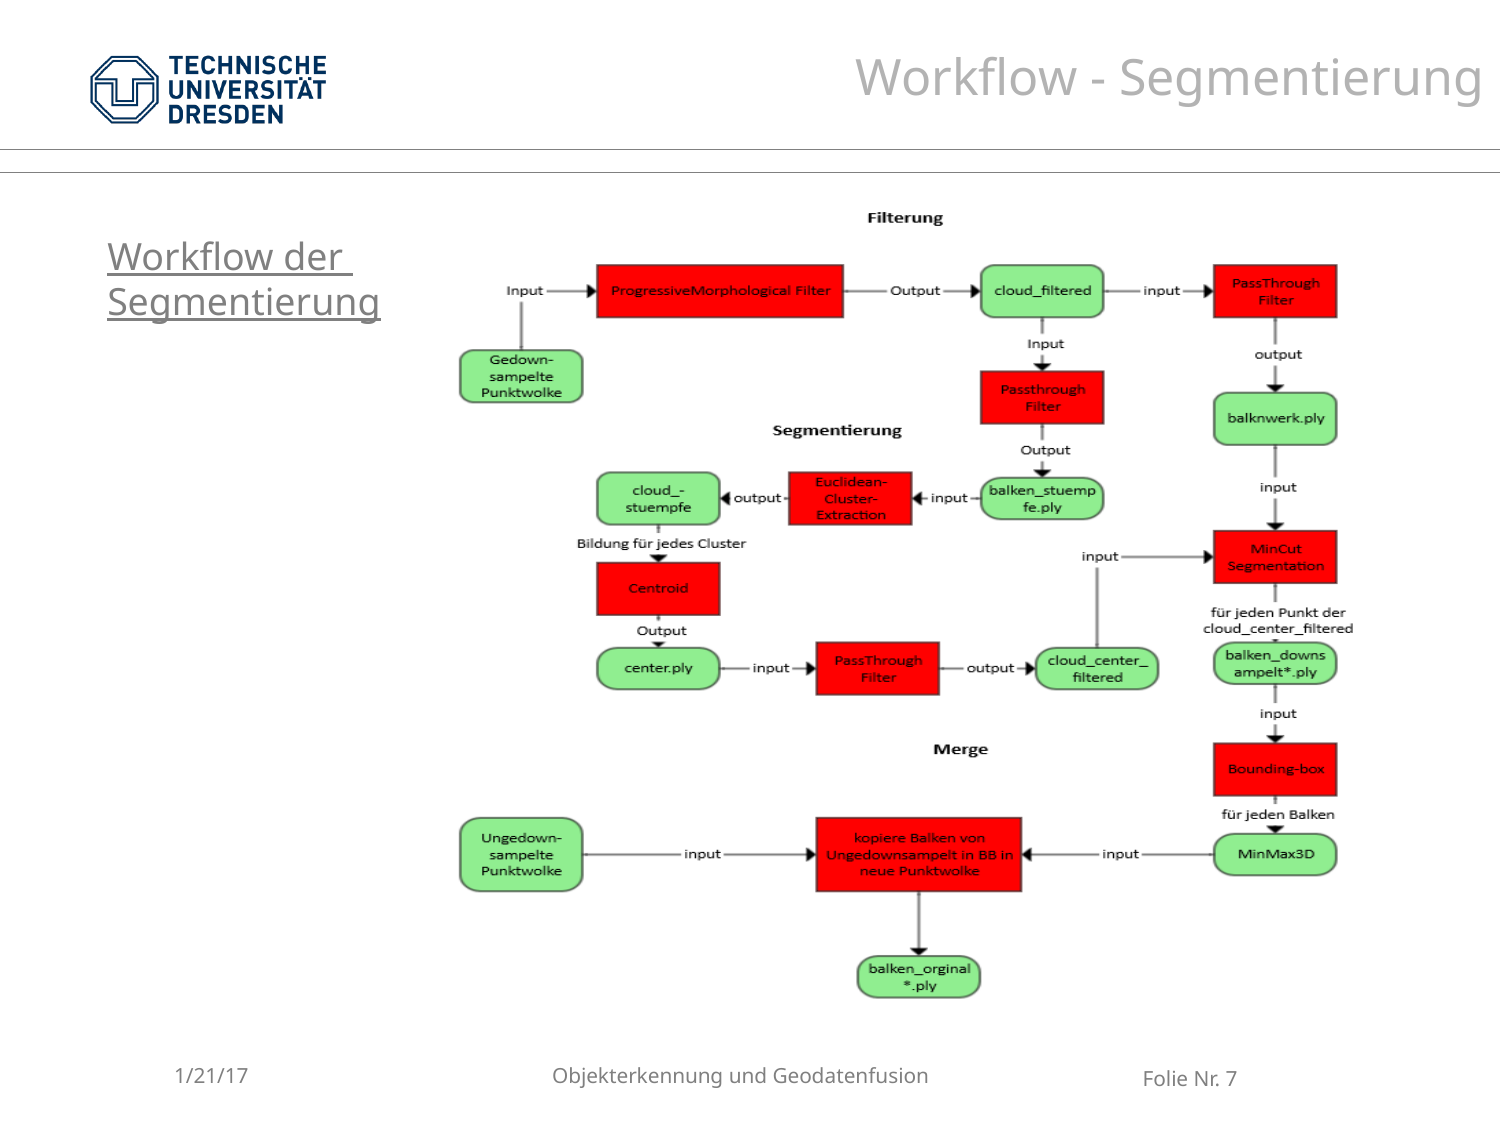

Workflow - Segmentierung
Workflow der
Segmentierung
1/21/17